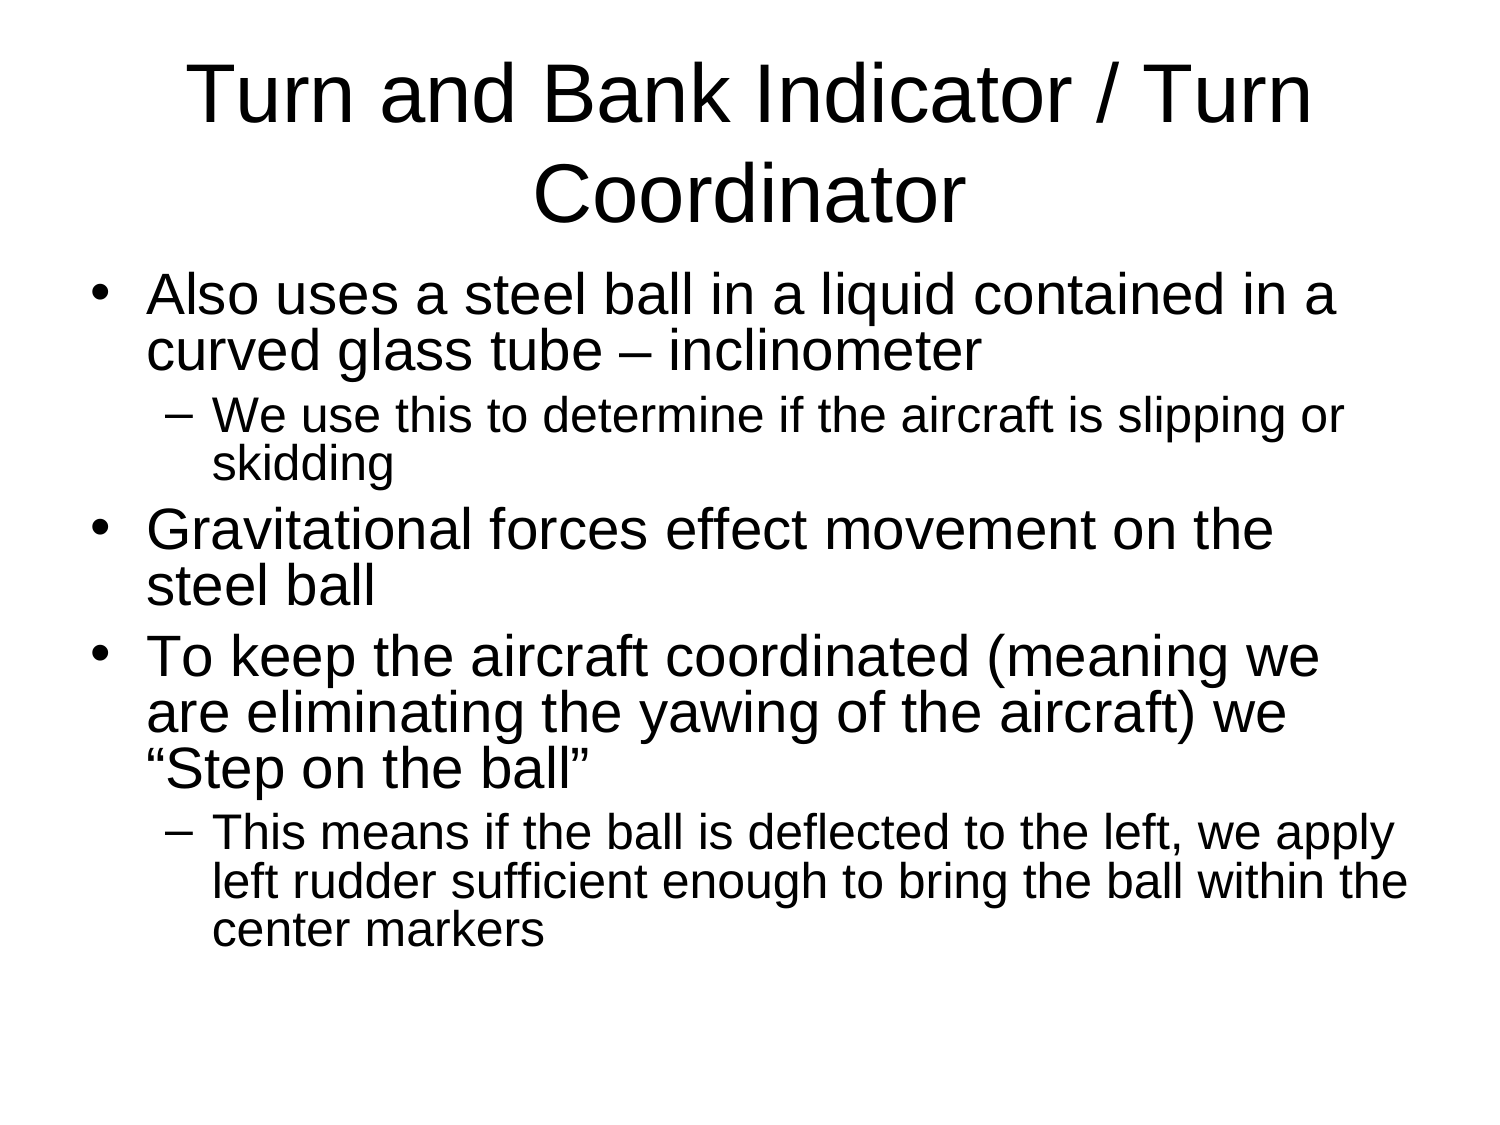

# Turn and Bank Indicator / Turn Coordinator
Also uses a steel ball in a liquid contained in a curved glass tube – inclinometer
We use this to determine if the aircraft is slipping or skidding
Gravitational forces effect movement on the steel ball
To keep the aircraft coordinated (meaning we are eliminating the yawing of the aircraft) we “Step on the ball”
This means if the ball is deflected to the left, we apply left rudder sufficient enough to bring the ball within the center markers